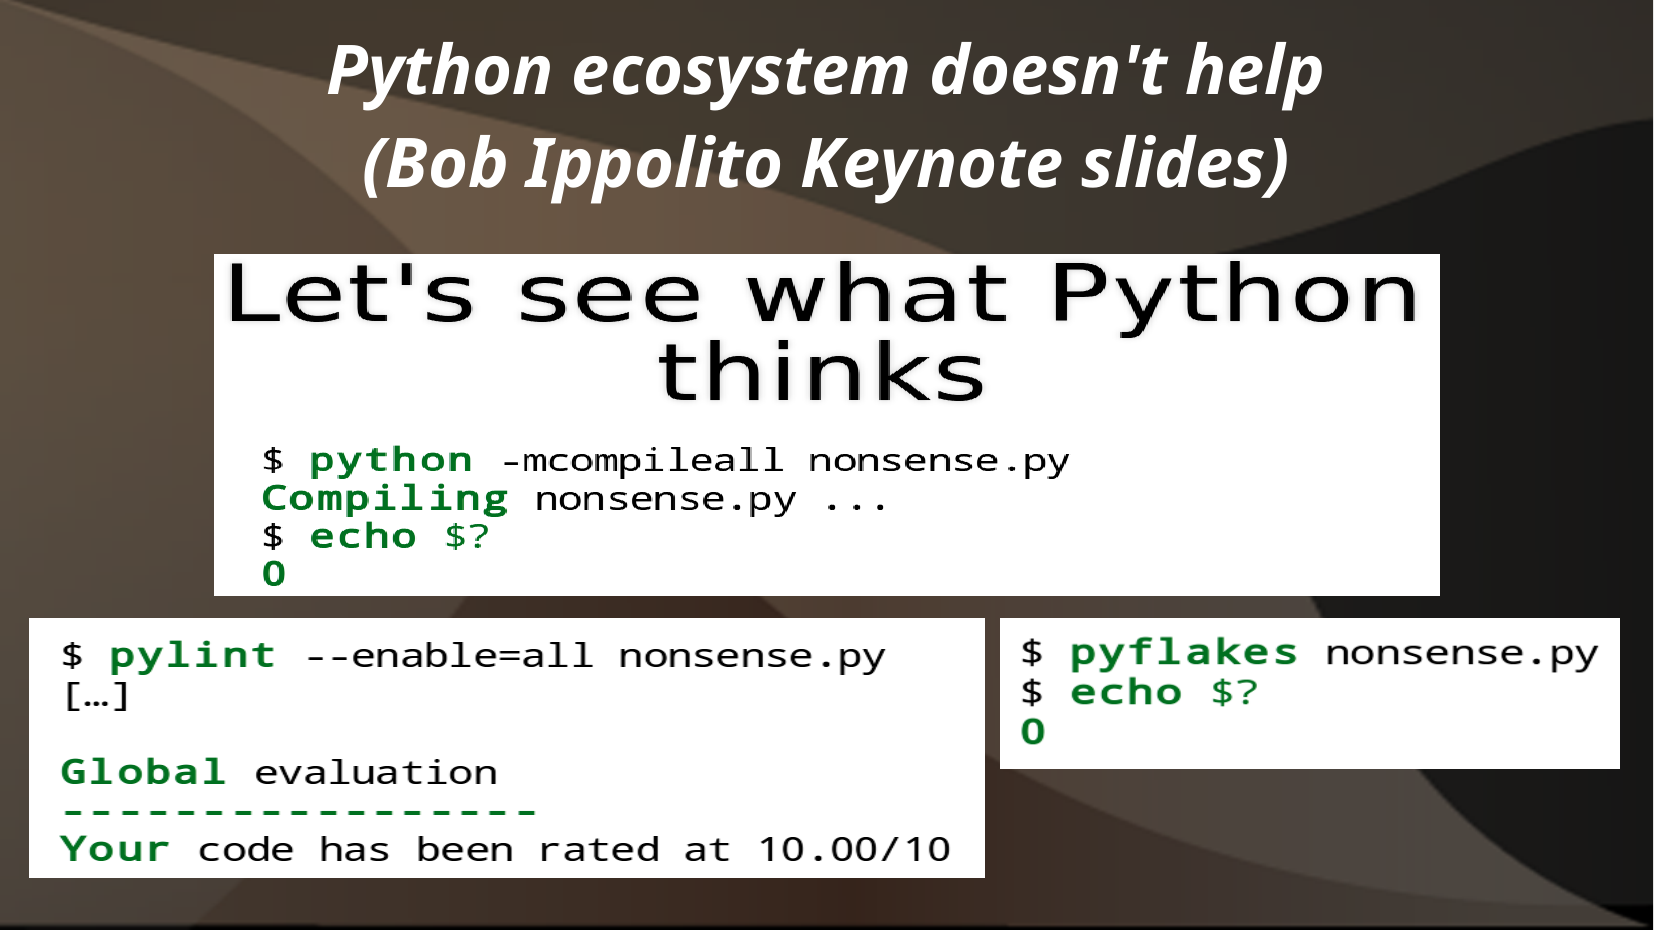

# Python ecosystem doesn't help (Bob Ippolito Keynote slides)